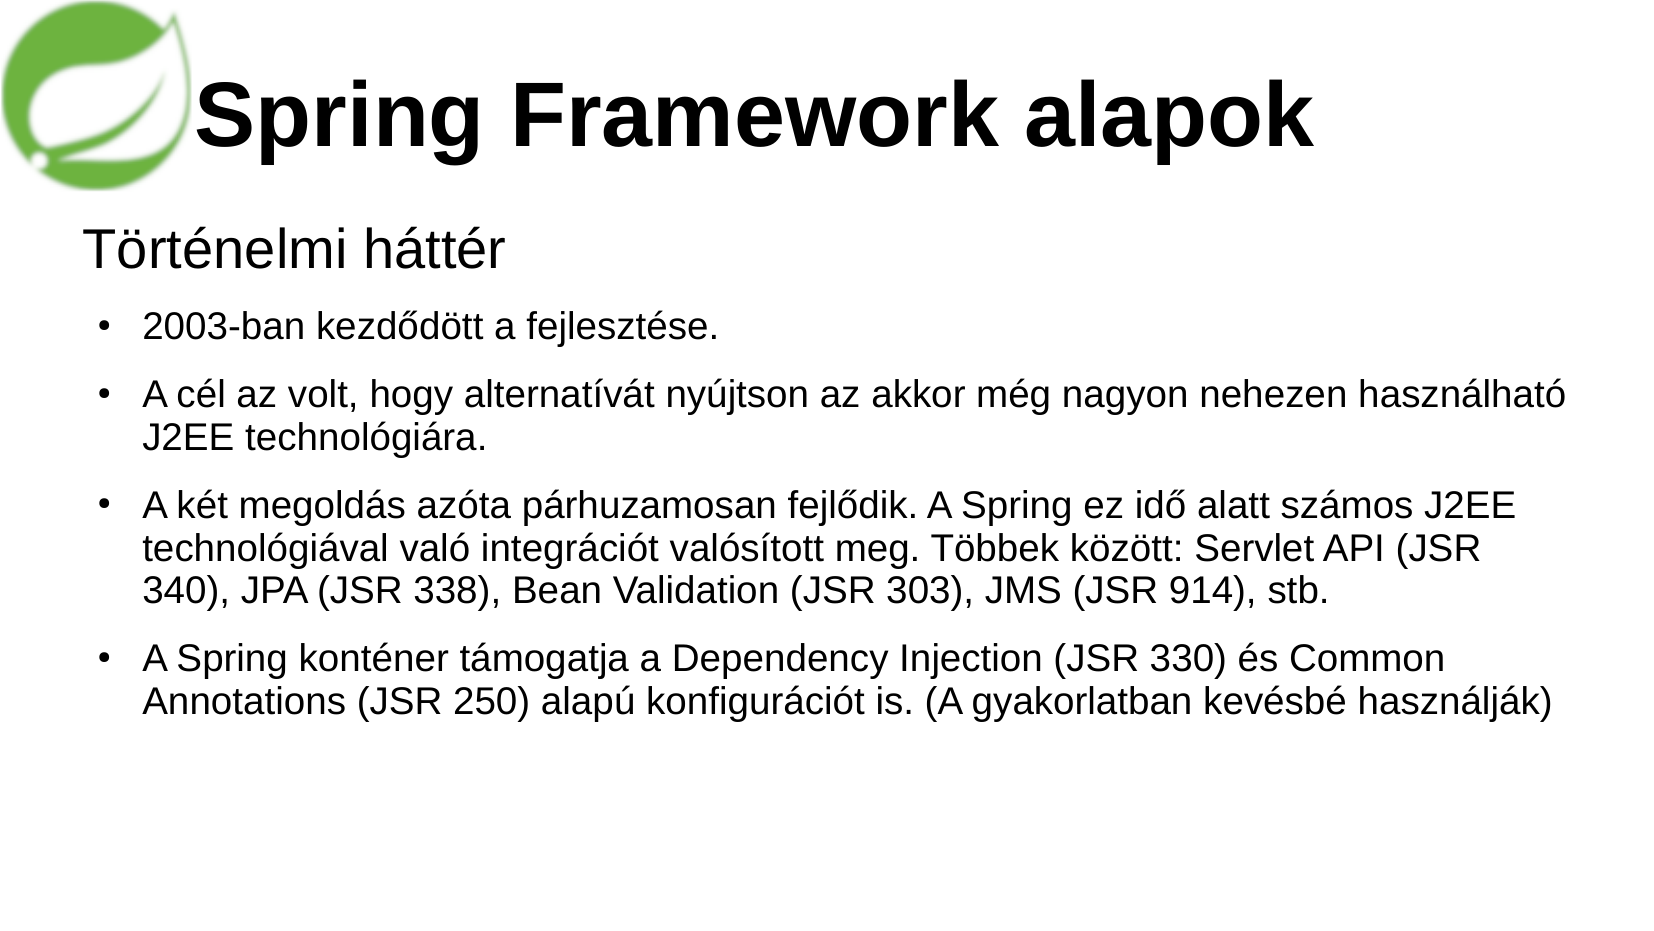

# Spring Framework alapok
Történelmi háttér
2003-ban kezdődött a fejlesztése.
A cél az volt, hogy alternatívát nyújtson az akkor még nagyon nehezen használható J2EE technológiára.
A két megoldás azóta párhuzamosan fejlődik. A Spring ez idő alatt számos J2EE technológiával való integrációt valósított meg. Többek között: Servlet API (JSR 340), JPA (JSR 338), Bean Validation (JSR 303), JMS (JSR 914), stb.
A Spring konténer támogatja a Dependency Injection (JSR 330) és Common Annotations (JSR 250) alapú konfigurációt is. (A gyakorlatban kevésbé használják)